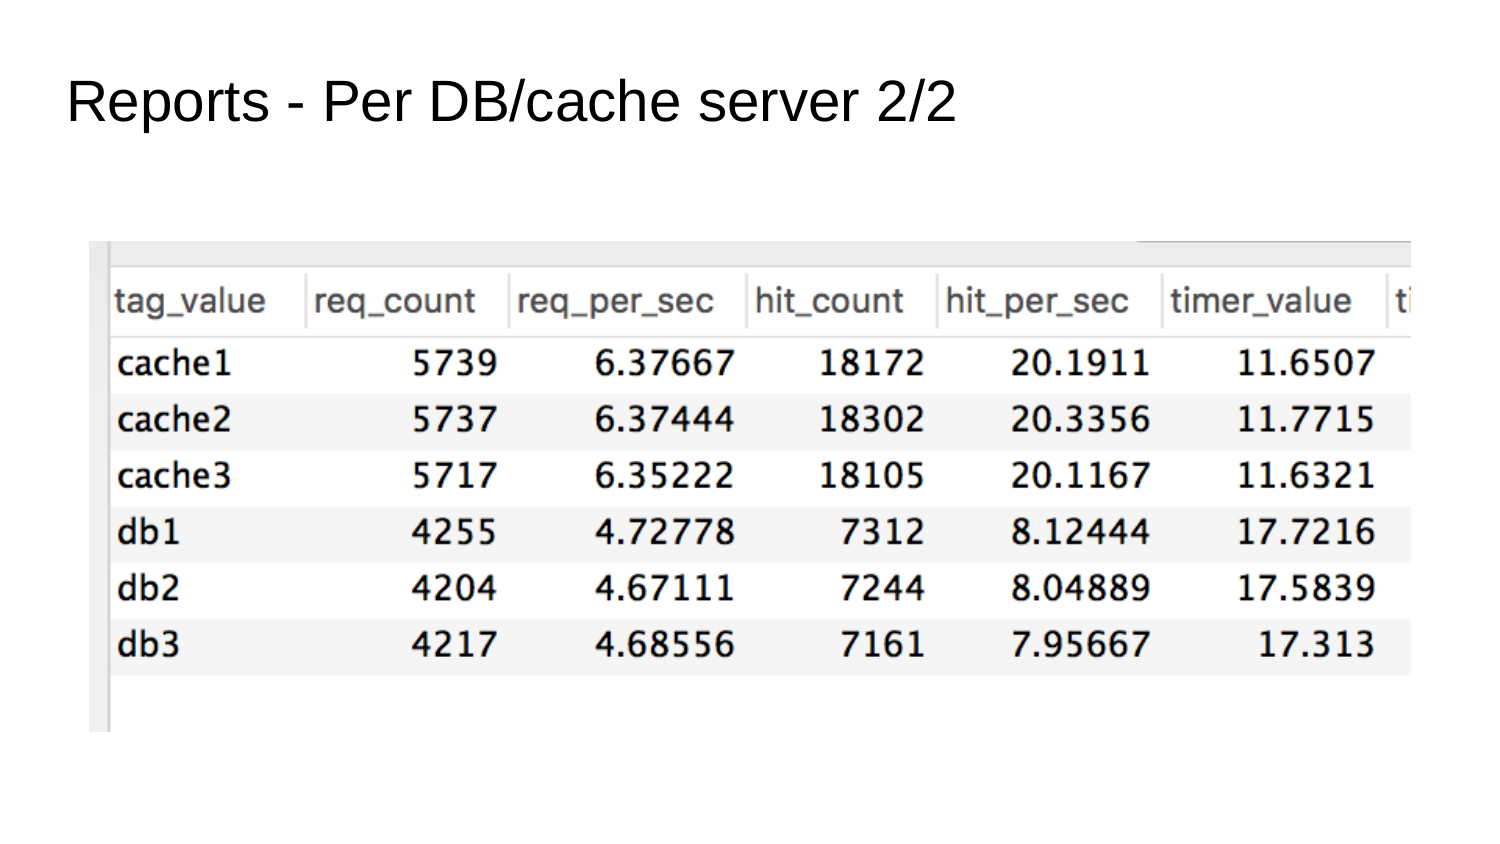

# Reports - Per DB/cache server 2/2